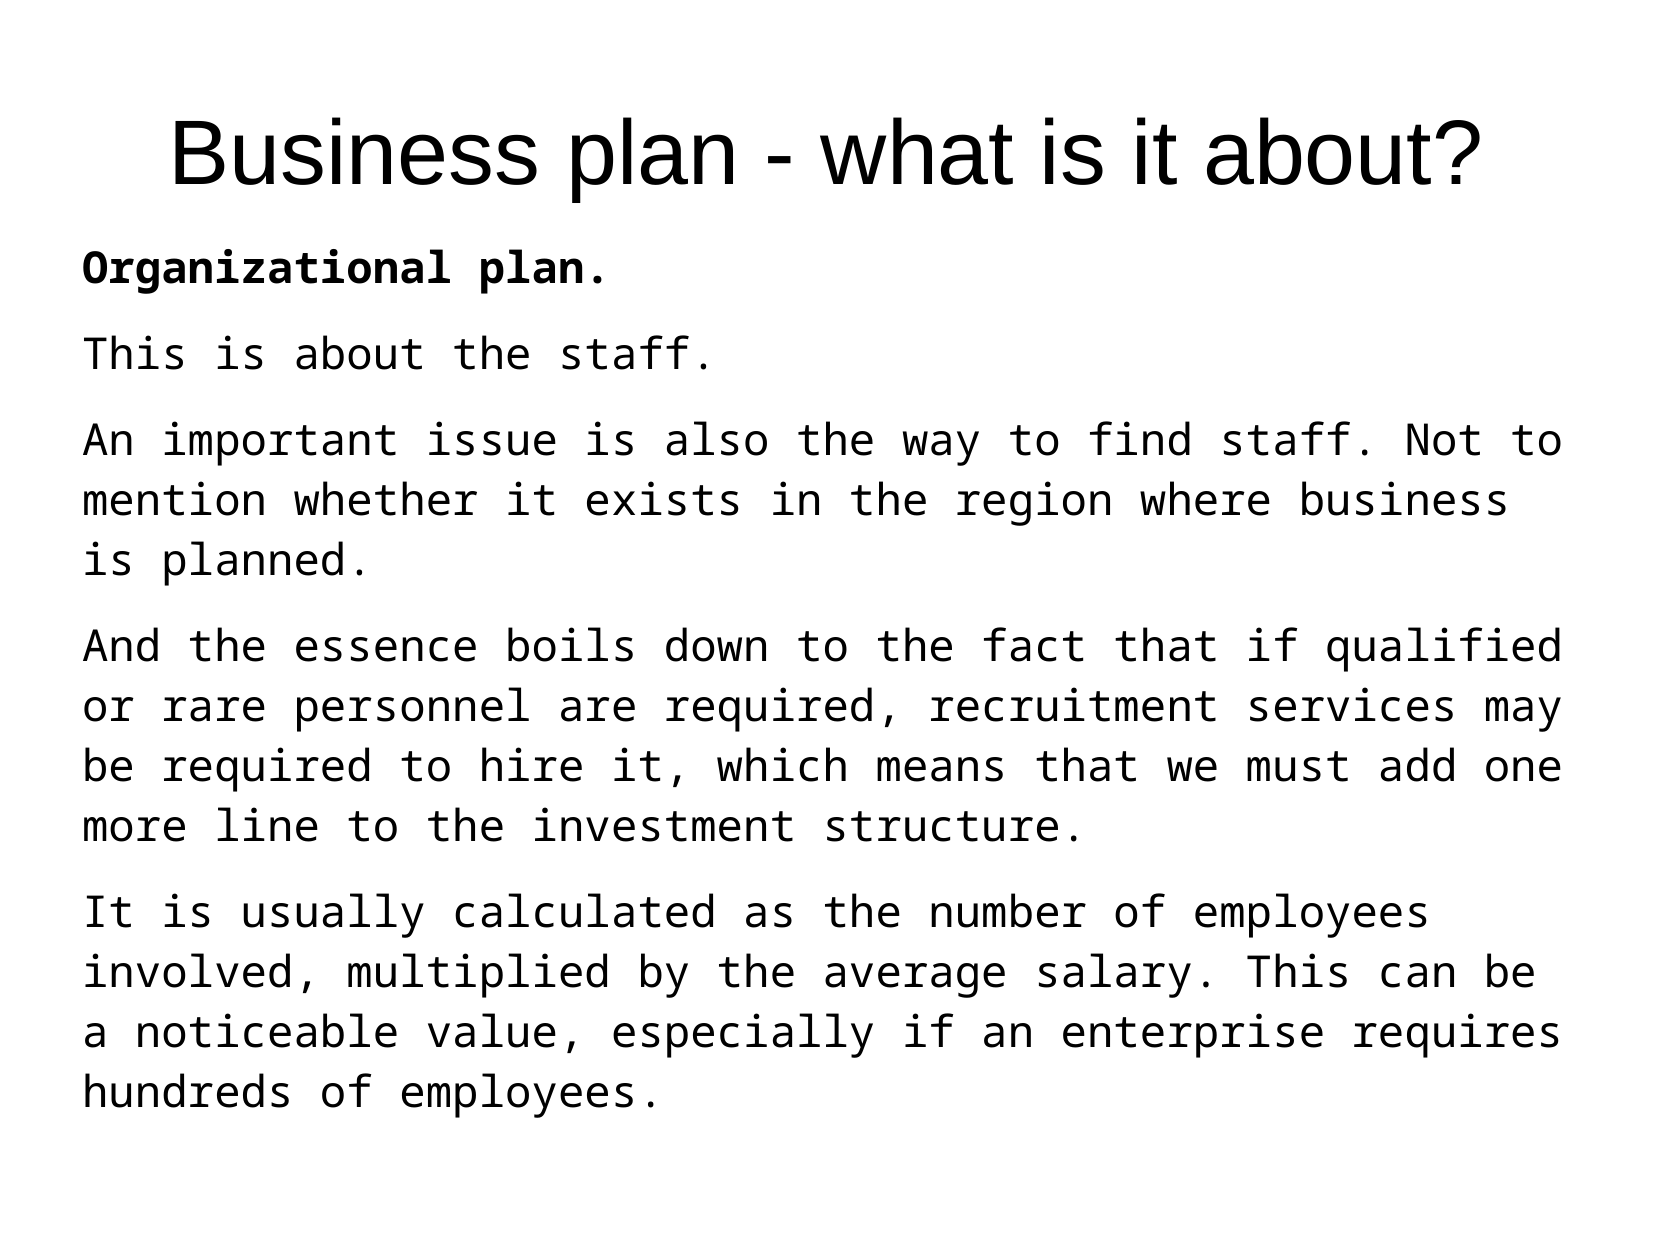

# Business plan - what is it about?
Organizational plan.
This is about the staff.
An important issue is also the way to find staff. Not to mention whether it exists in the region where business is planned.
And the essence boils down to the fact that if qualified or rare personnel are required, recruitment services may be required to hire it, which means that we must add one more line to the investment structure.
It is usually calculated as the number of employees involved, multiplied by the average salary. This can be a noticeable value, especially if an enterprise requires hundreds of employees.